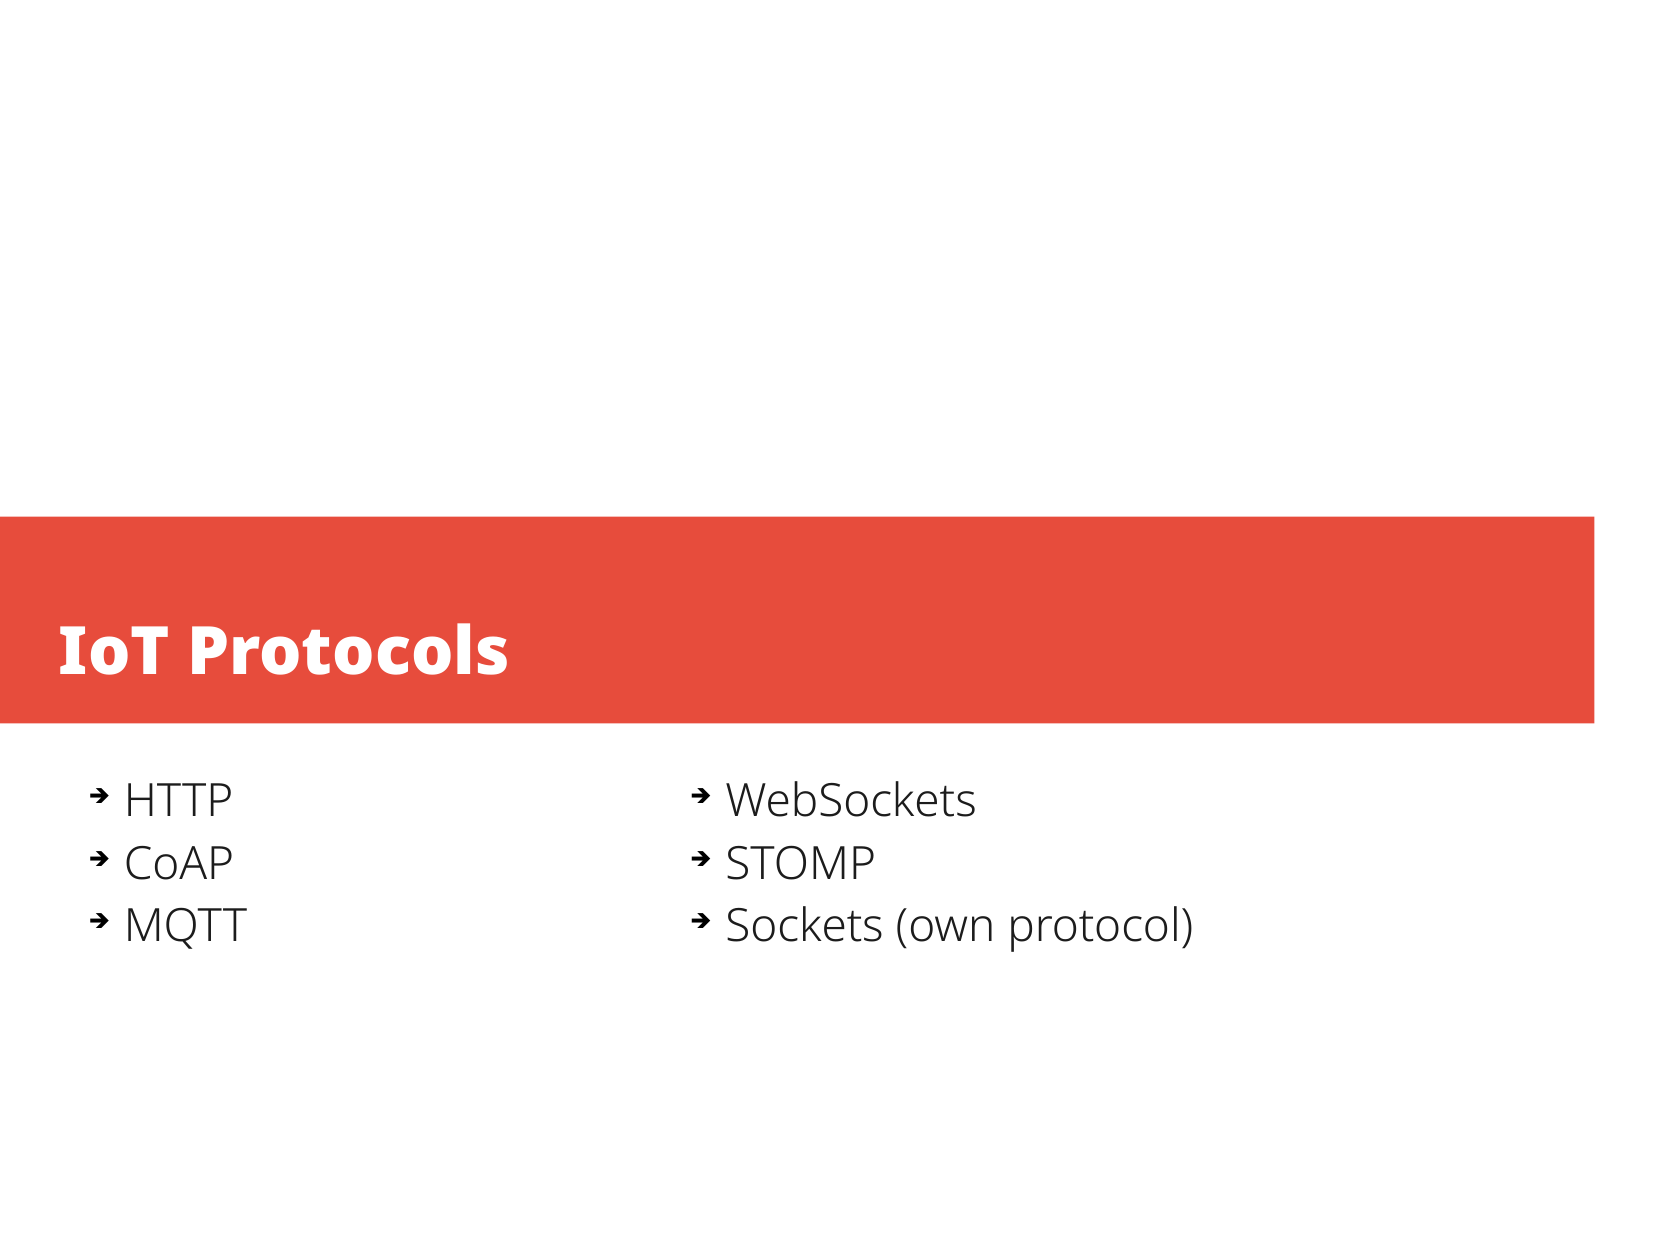

# IoT Protocols
HTTP
CoAP
MQTT
WebSockets
STOMP
Sockets (own protocol)